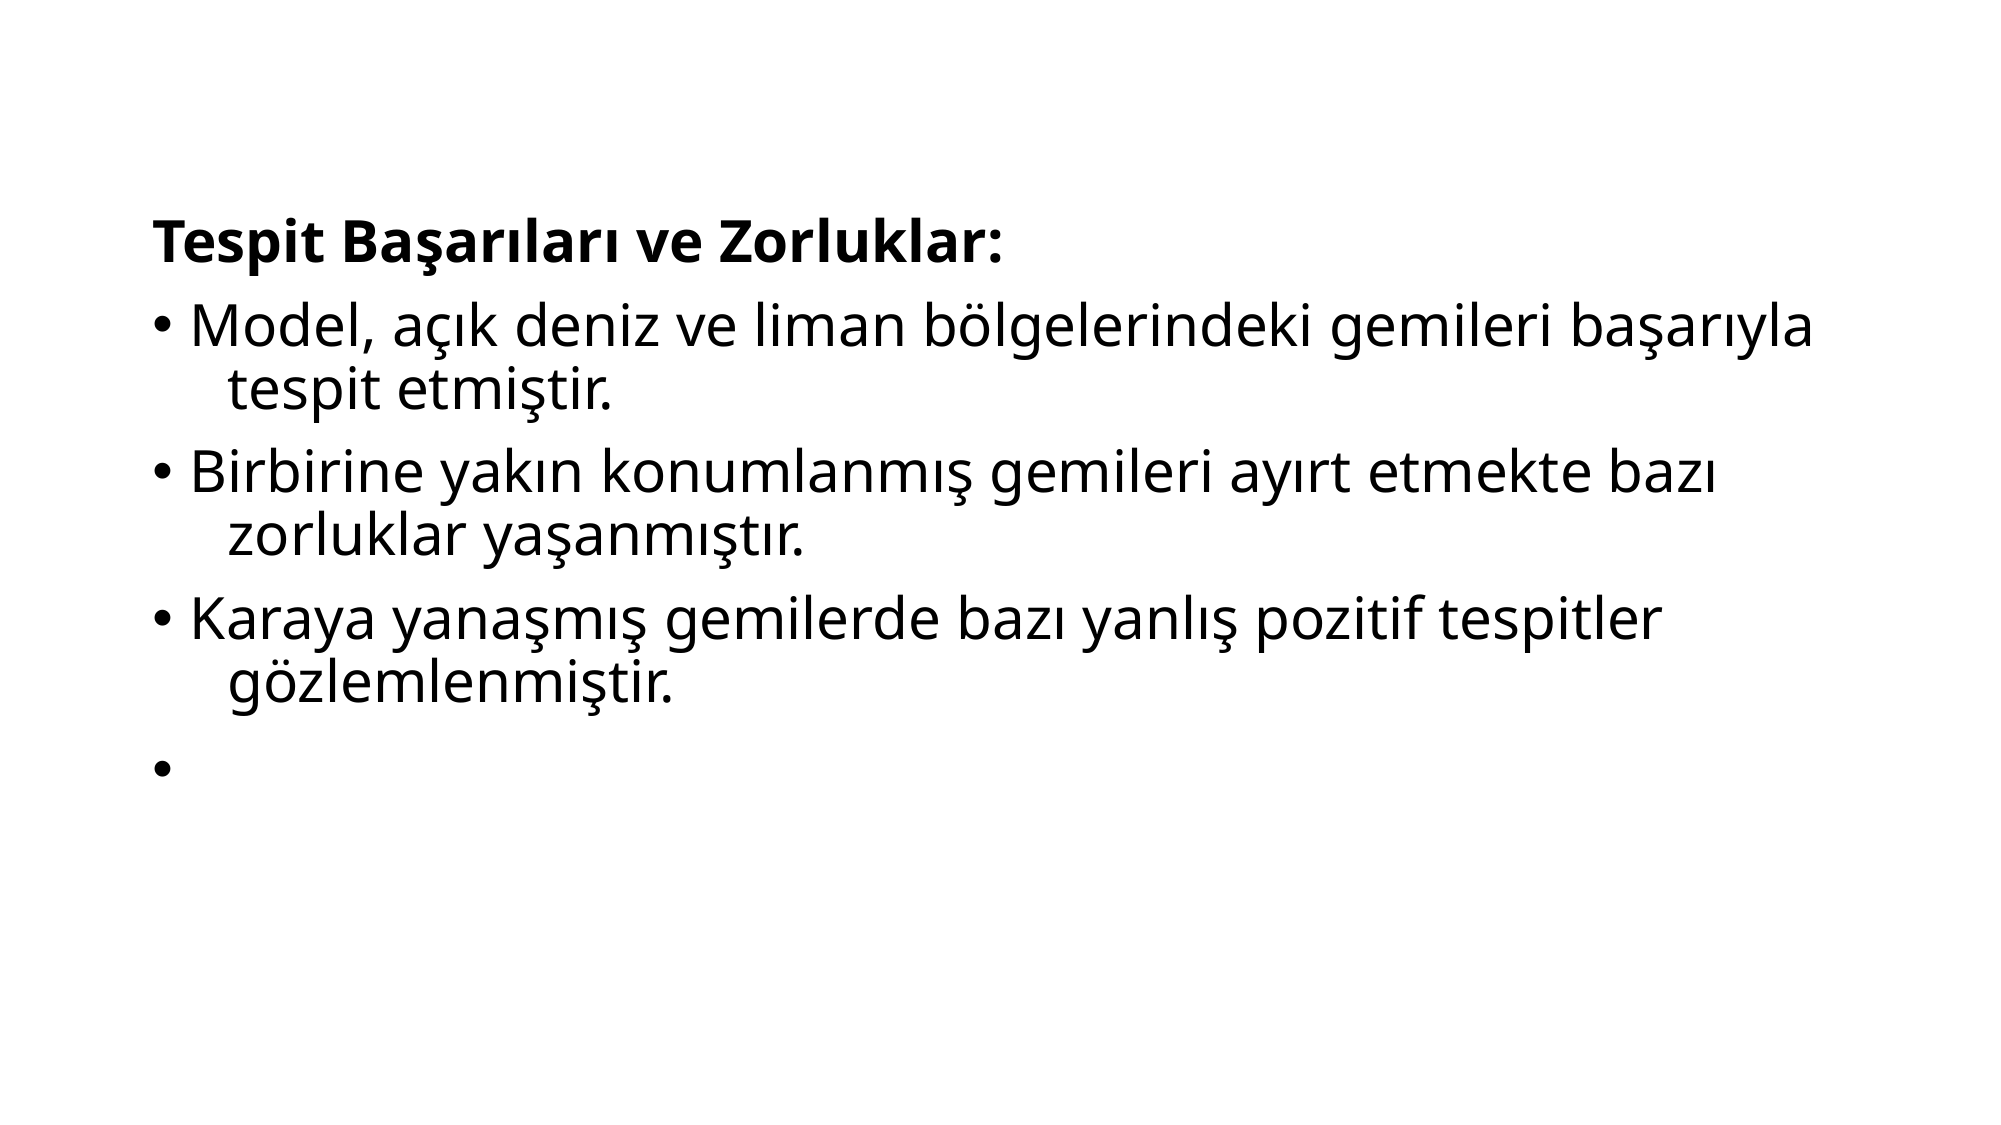

# Tespit Başarıları ve Zorluklar:
Model, açık deniz ve liman bölgelerindeki gemileri başarıyla tespit etmiştir.
Birbirine yakın konumlanmış gemileri ayırt etmekte bazı zorluklar yaşanmıştır.
Karaya yanaşmış gemilerde bazı yanlış pozitif tespitler gözlemlenmiştir.